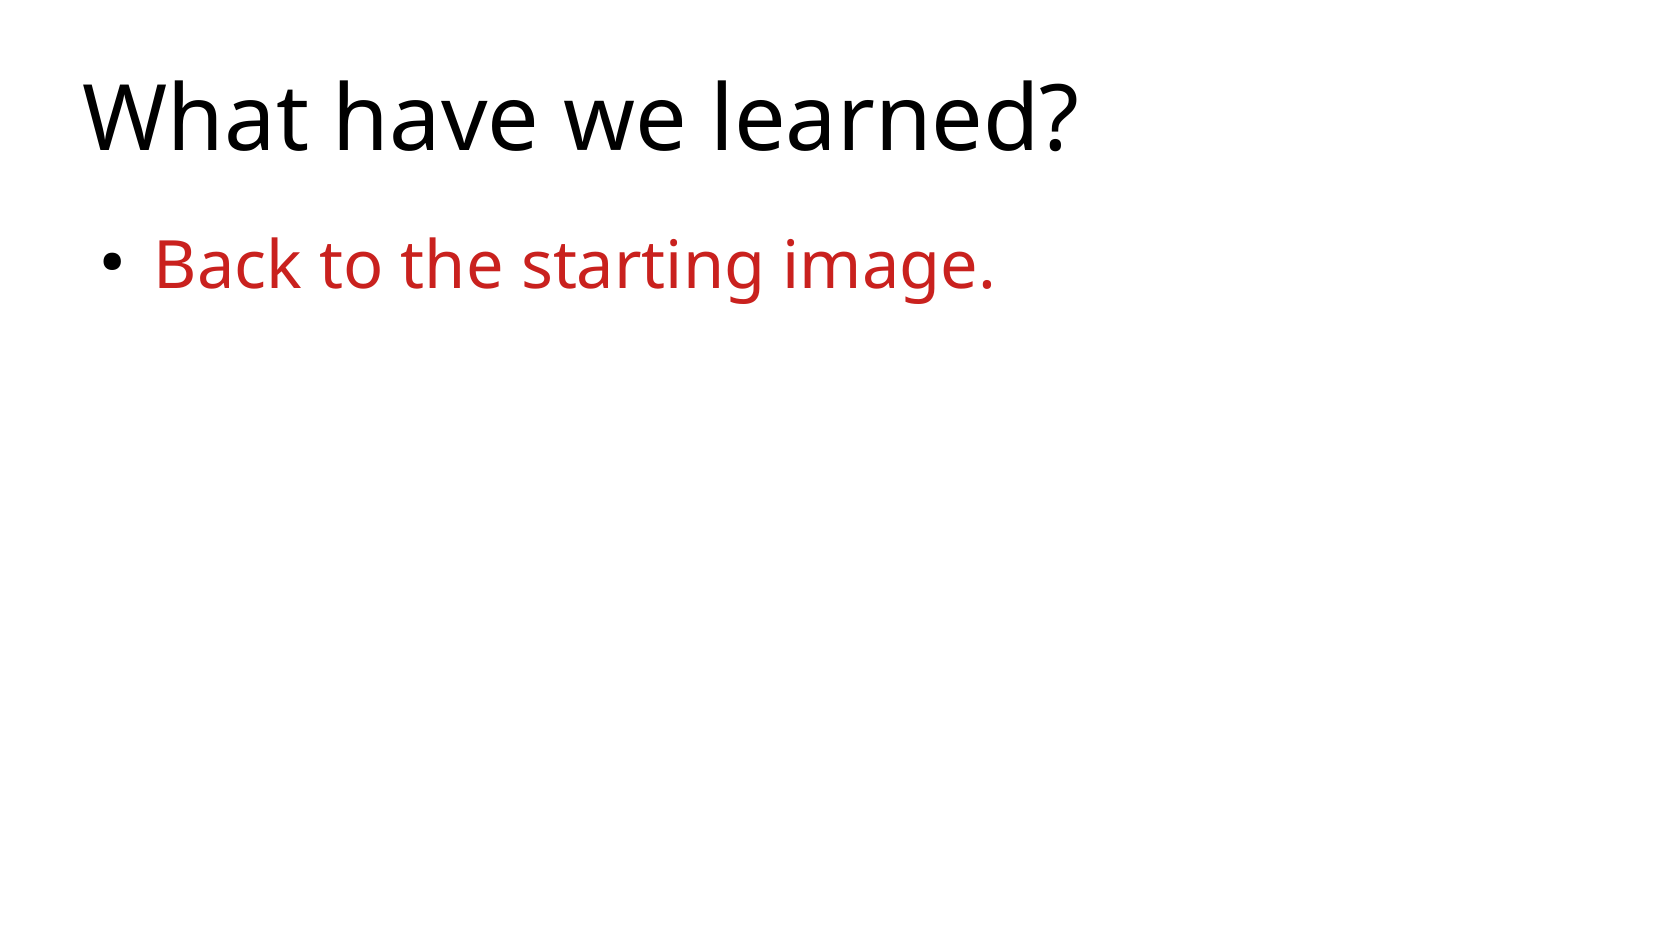

# What have we learned?
Back to the starting image.